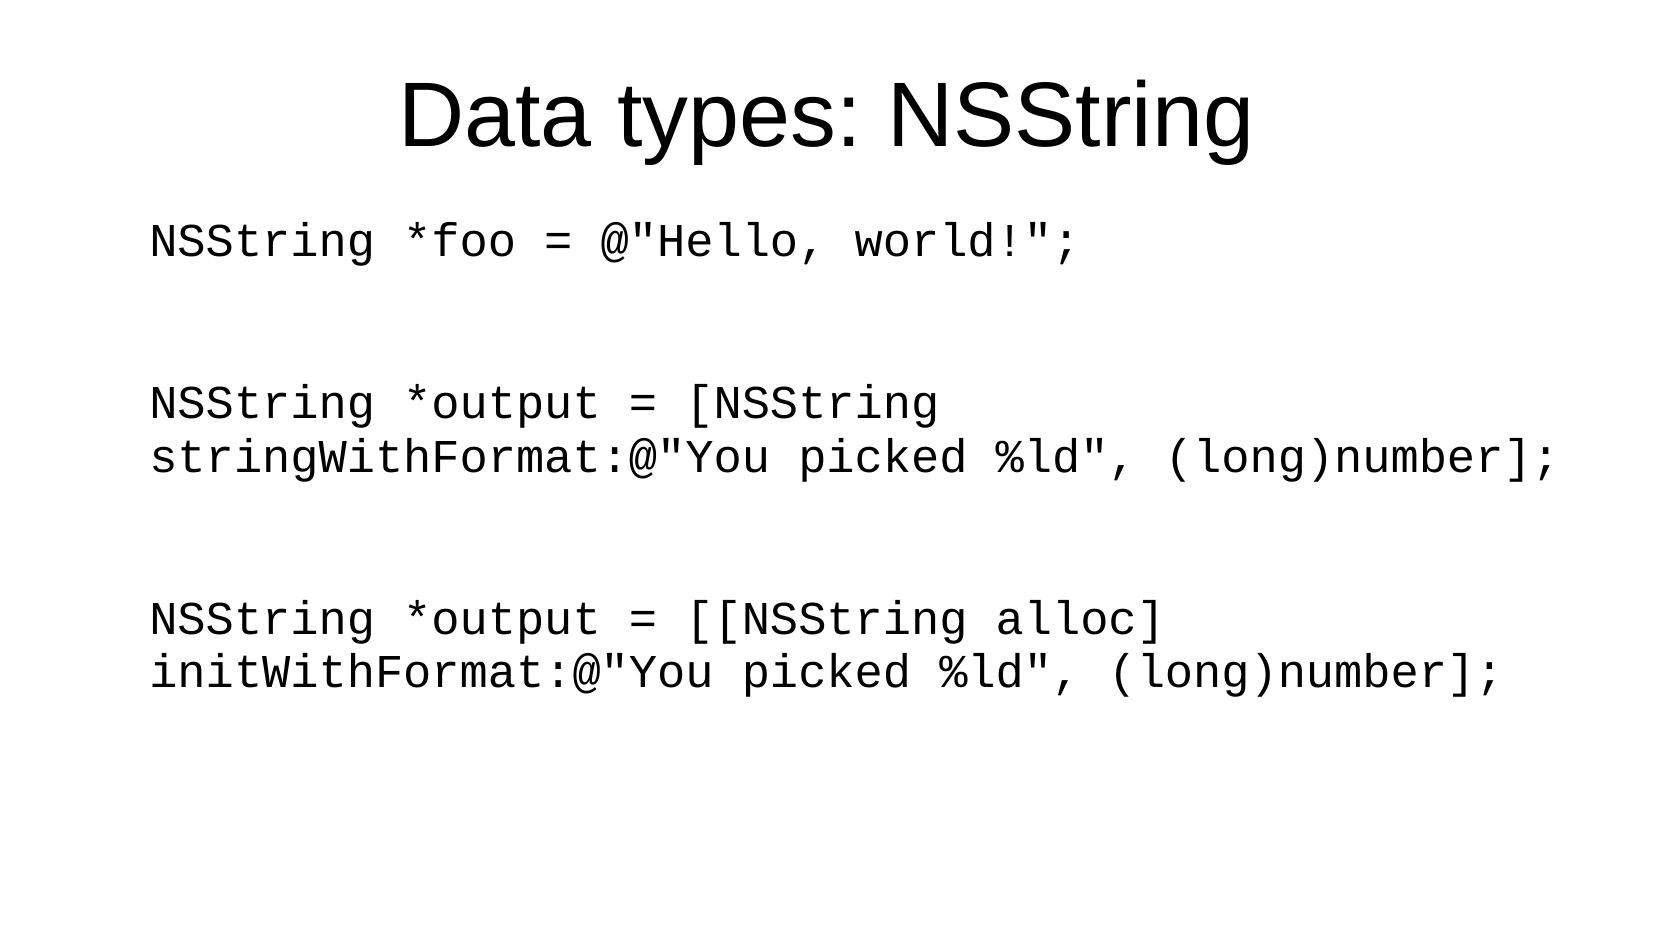

# Data types: NSString
NSString *foo = @"Hello, world!";
NSString *output = [NSString stringWithFormat:@"You picked %ld", (long)number];
NSString *output = [[NSString alloc] initWithFormat:@"You picked %ld", (long)number];